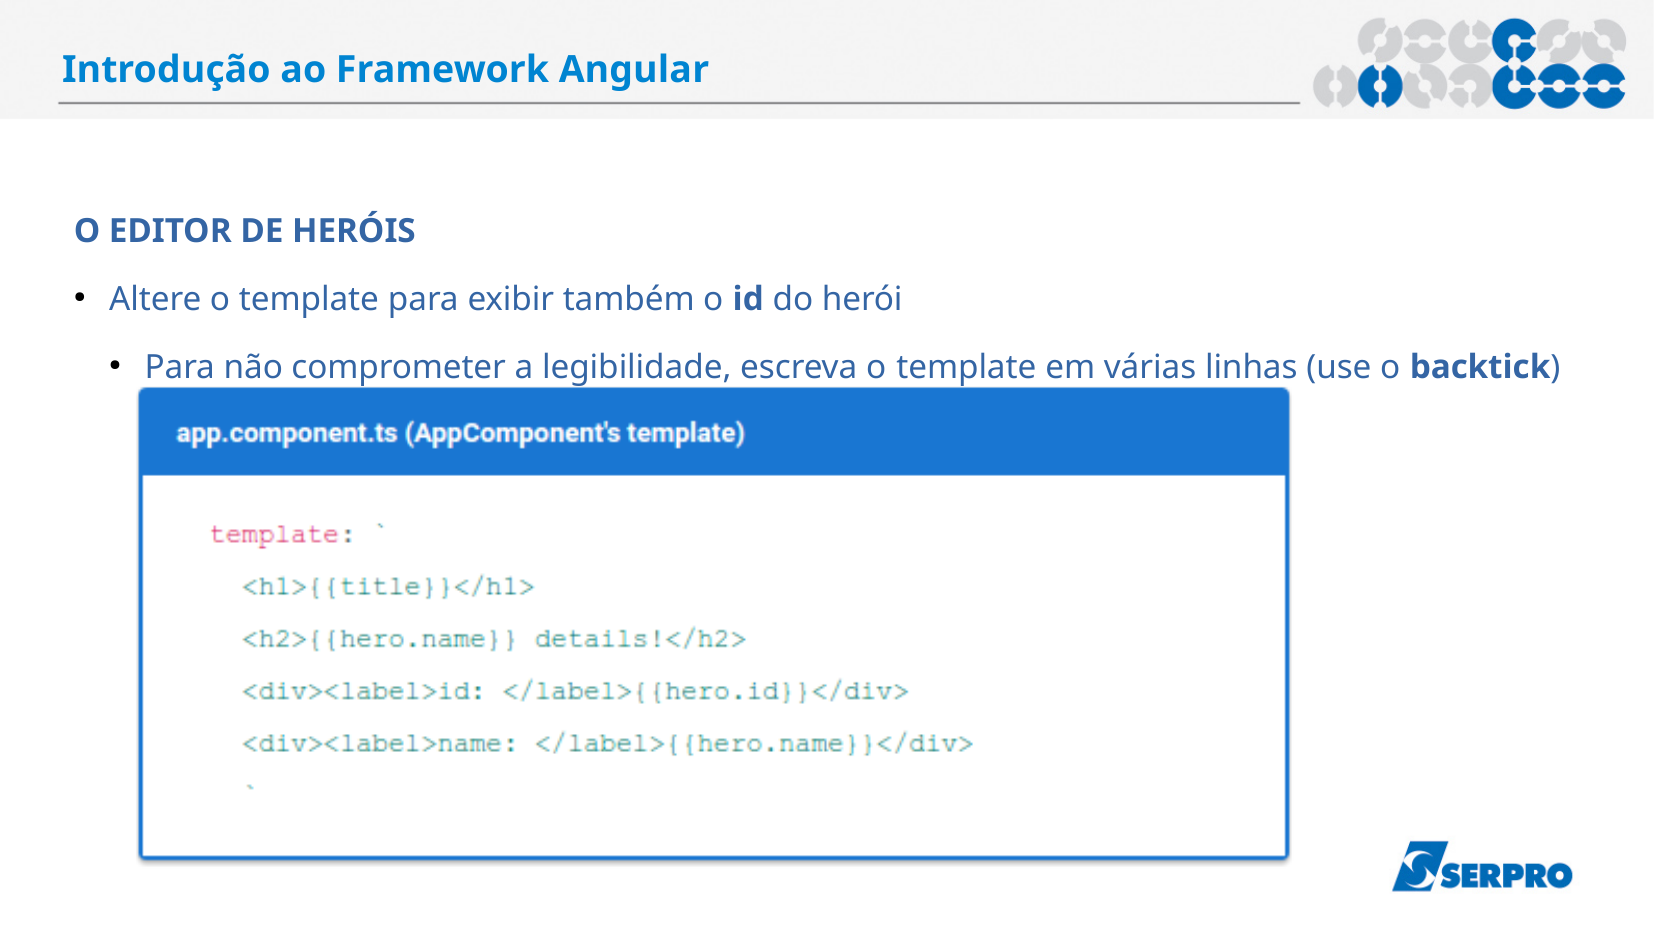

Introdução ao Framework Angular
O EDITOR DE HERÓIS
Altere o template para exibir também o id do herói
Para não comprometer a legibilidade, escreva o template em várias linhas (use o backtick)